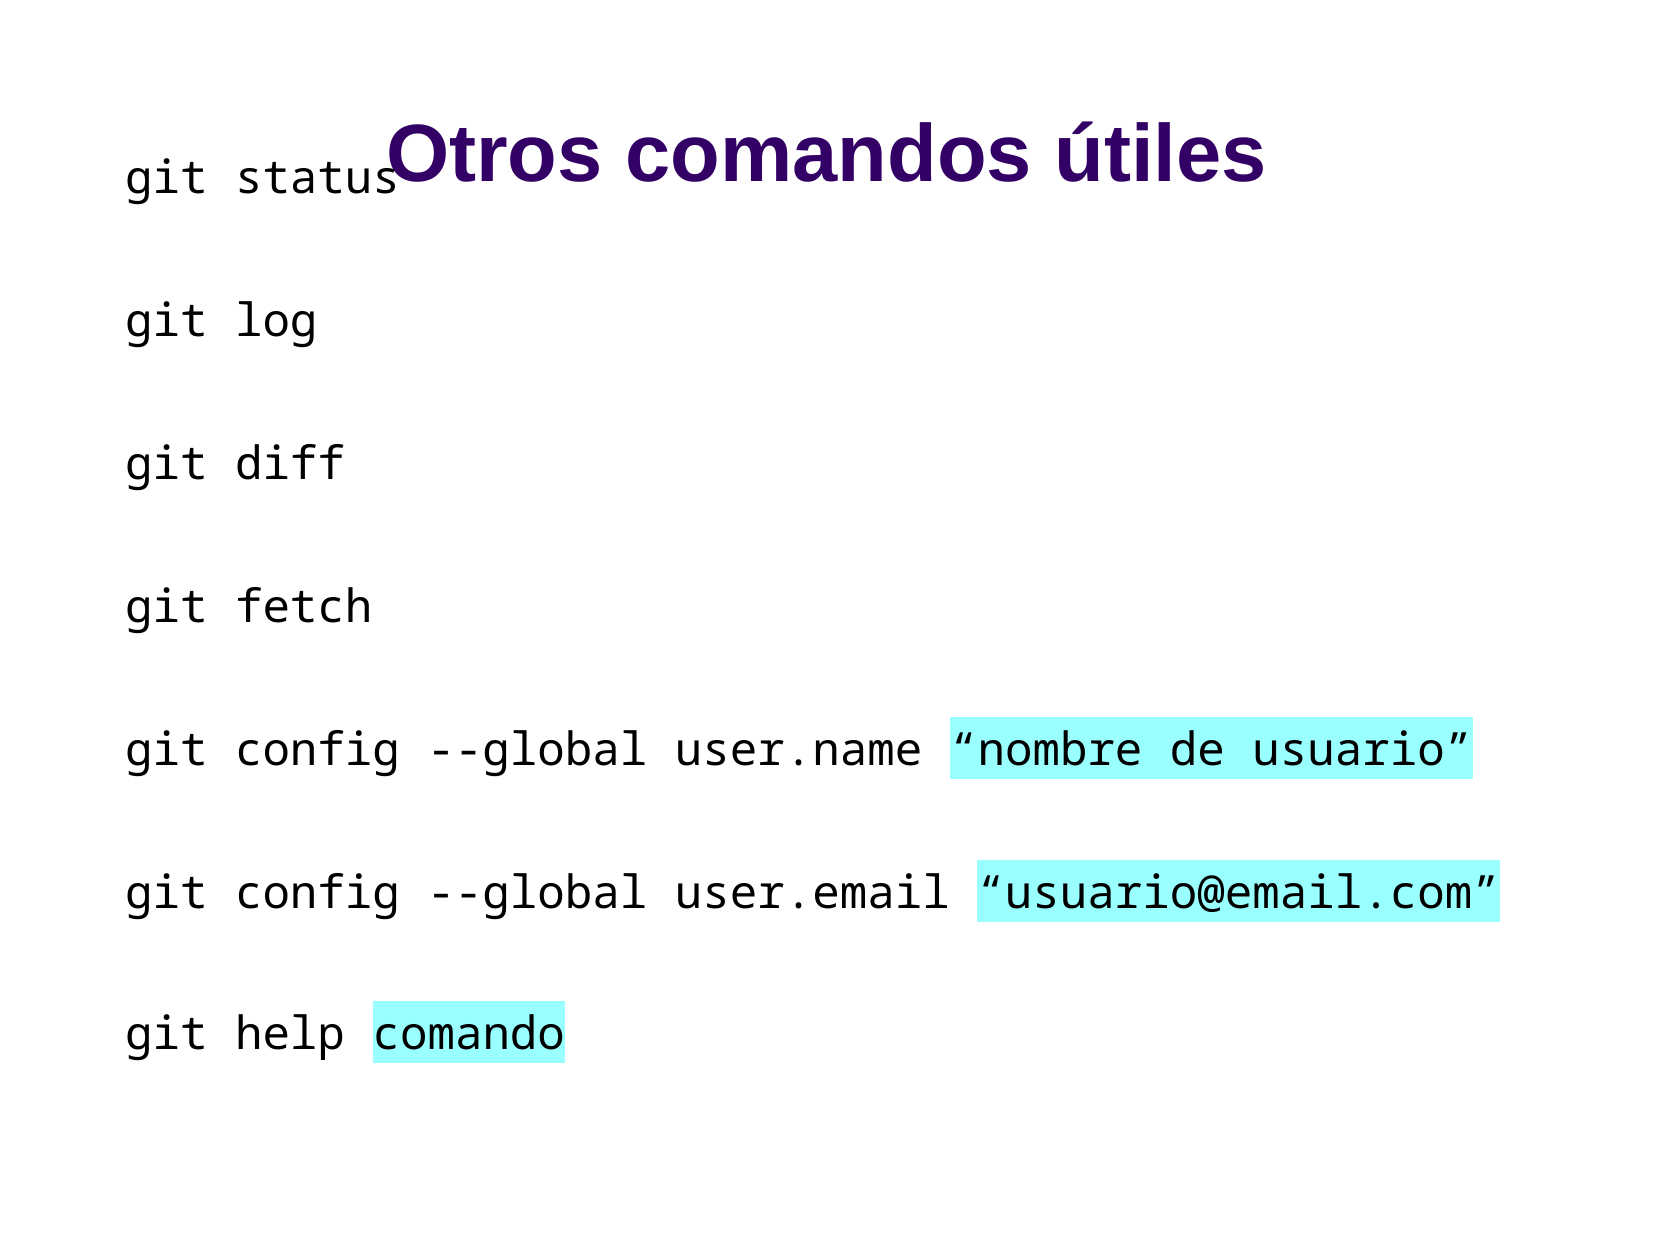

# Otros comandos útiles
git status
git log
git diff
git fetch
git config --global user.name “nombre de usuario”
git config --global user.email “usuario@email.com”
git help comando